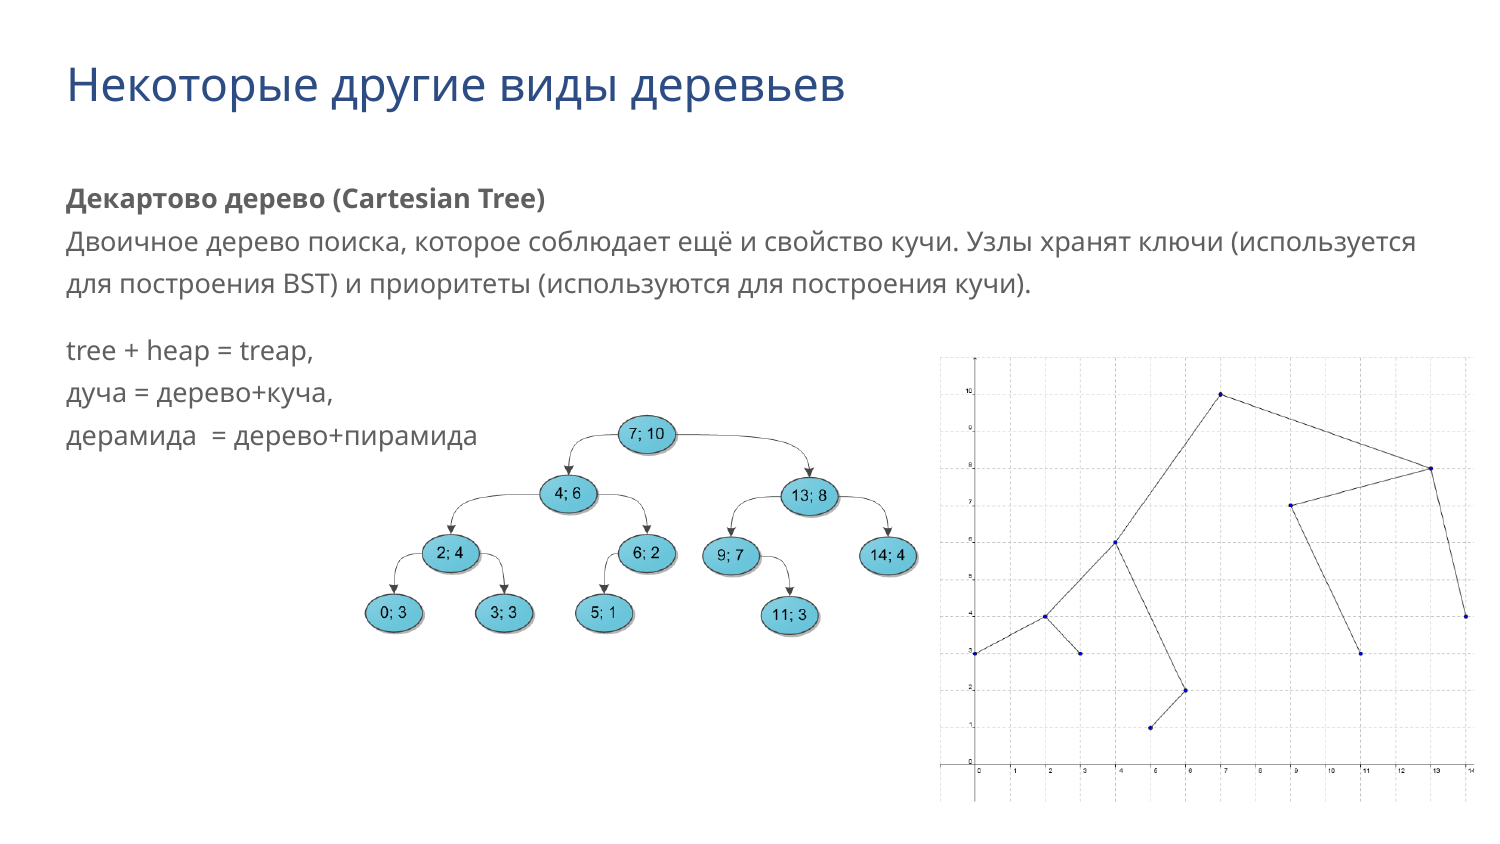

# Некоторые другие виды деревьев
Декартово дерево (Cartesian Tree)
Двоичное дерево поиска, которое соблюдает ещё и свойство кучи. Узлы хранят ключи (используется для построения BST) и приоритеты (используются для построения кучи).
tree + heap = treap,
дуча = дерево+куча,
дерамида = дерево+пирамида